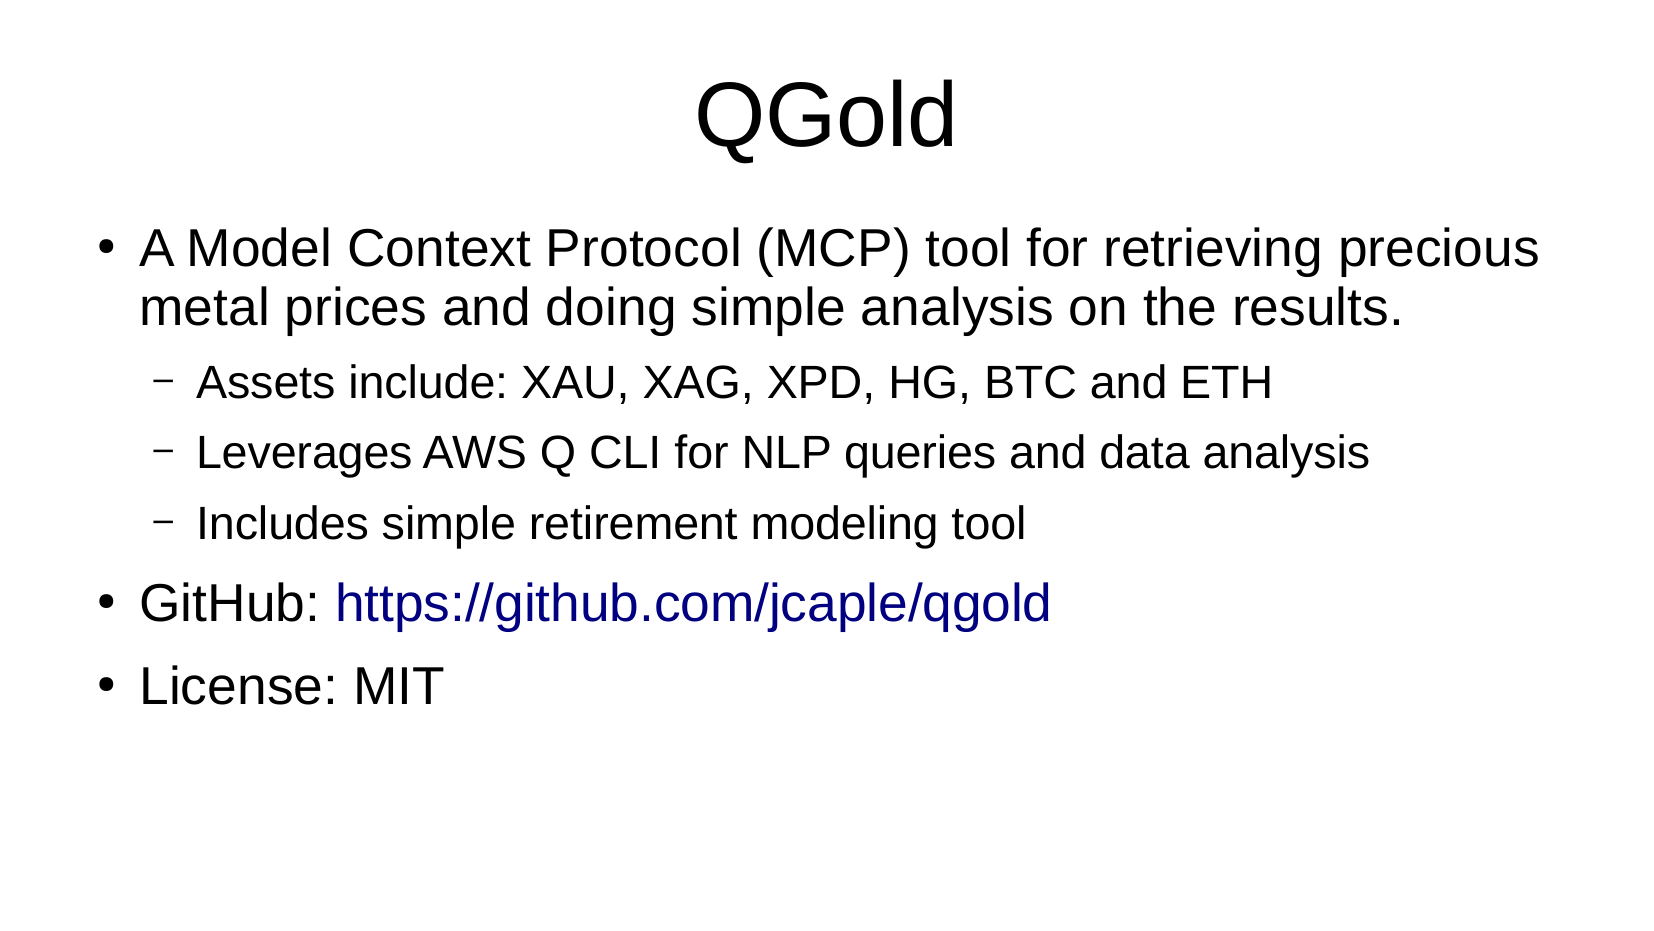

# QGold
A Model Context Protocol (MCP) tool for retrieving precious metal prices and doing simple analysis on the results.
Assets include: XAU, XAG, XPD, HG, BTC and ETH
Leverages AWS Q CLI for NLP queries and data analysis
Includes simple retirement modeling tool
GitHub: https://github.com/jcaple/qgold
License: MIT